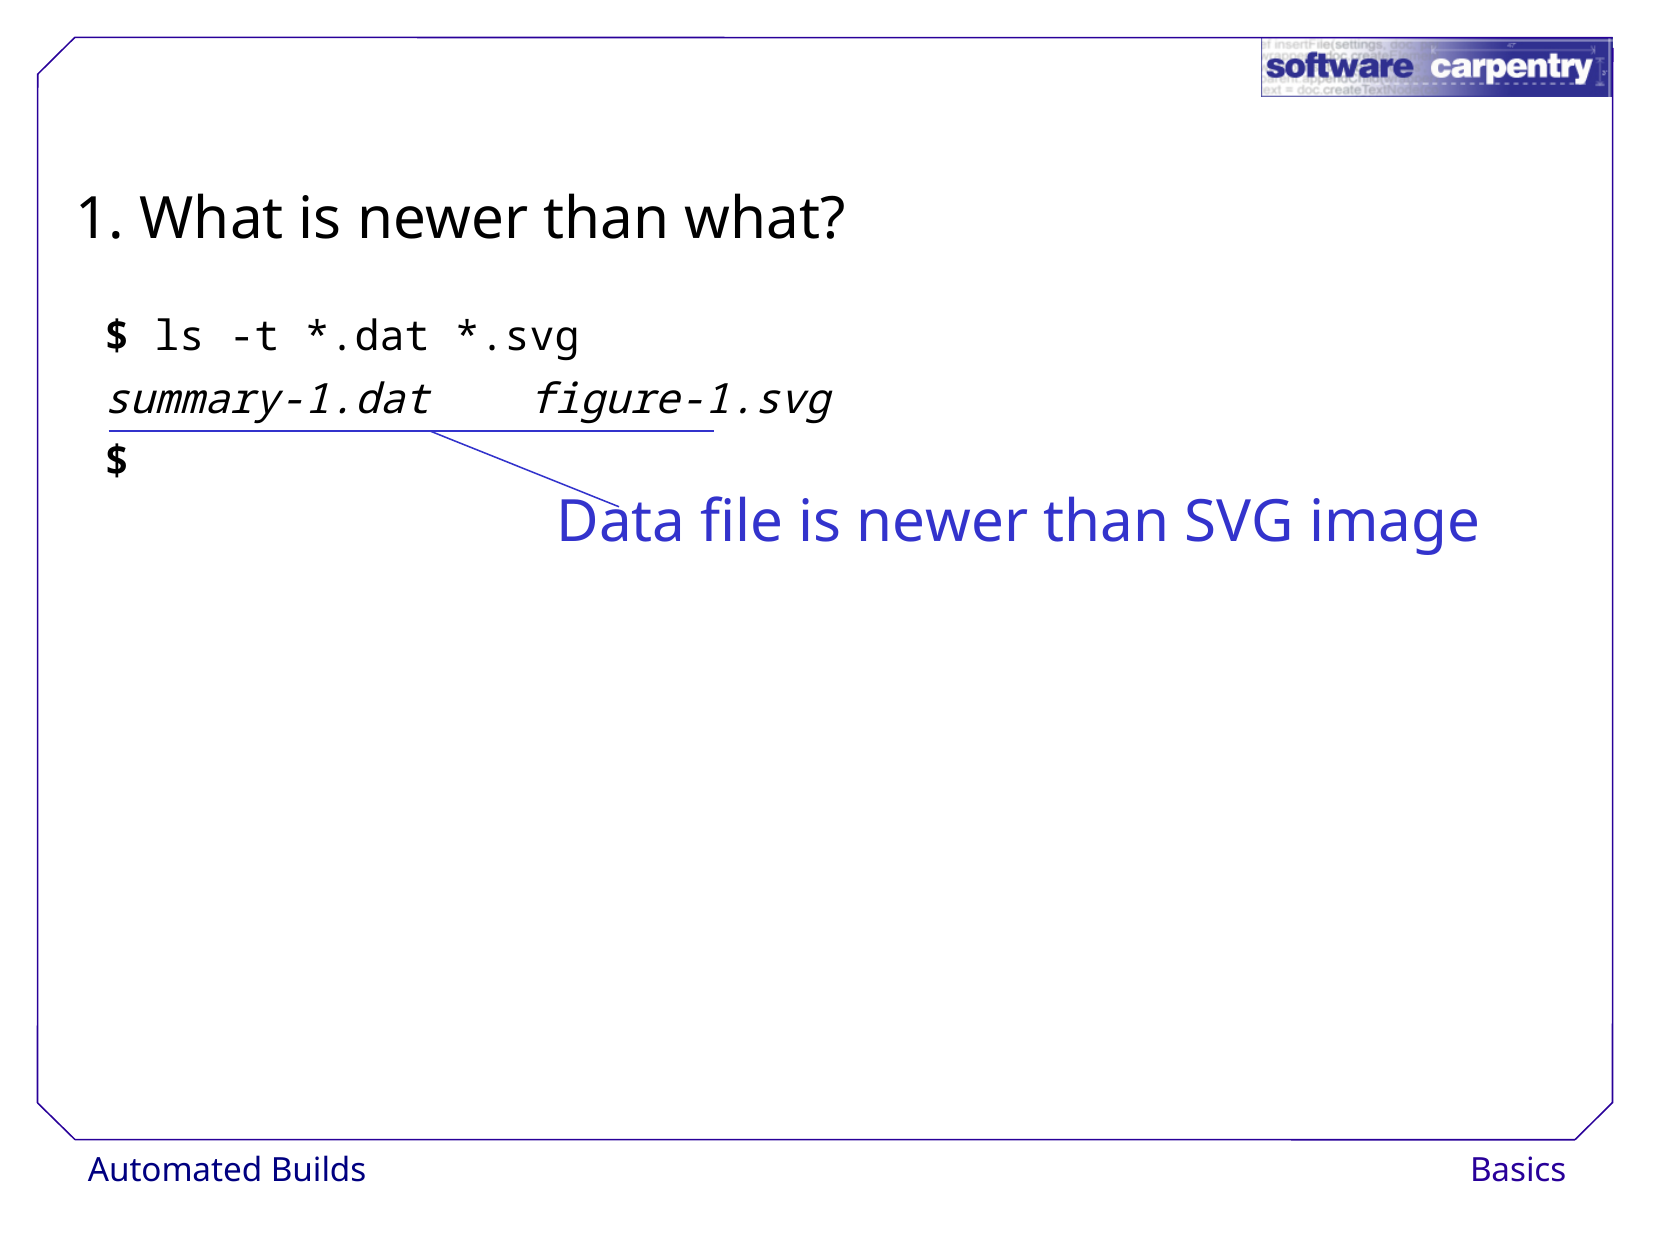

1. What is newer than what?
$ ls -t *.dat *.svg
summary-1.dat figure-1.svg
$
Data file is newer than SVG image